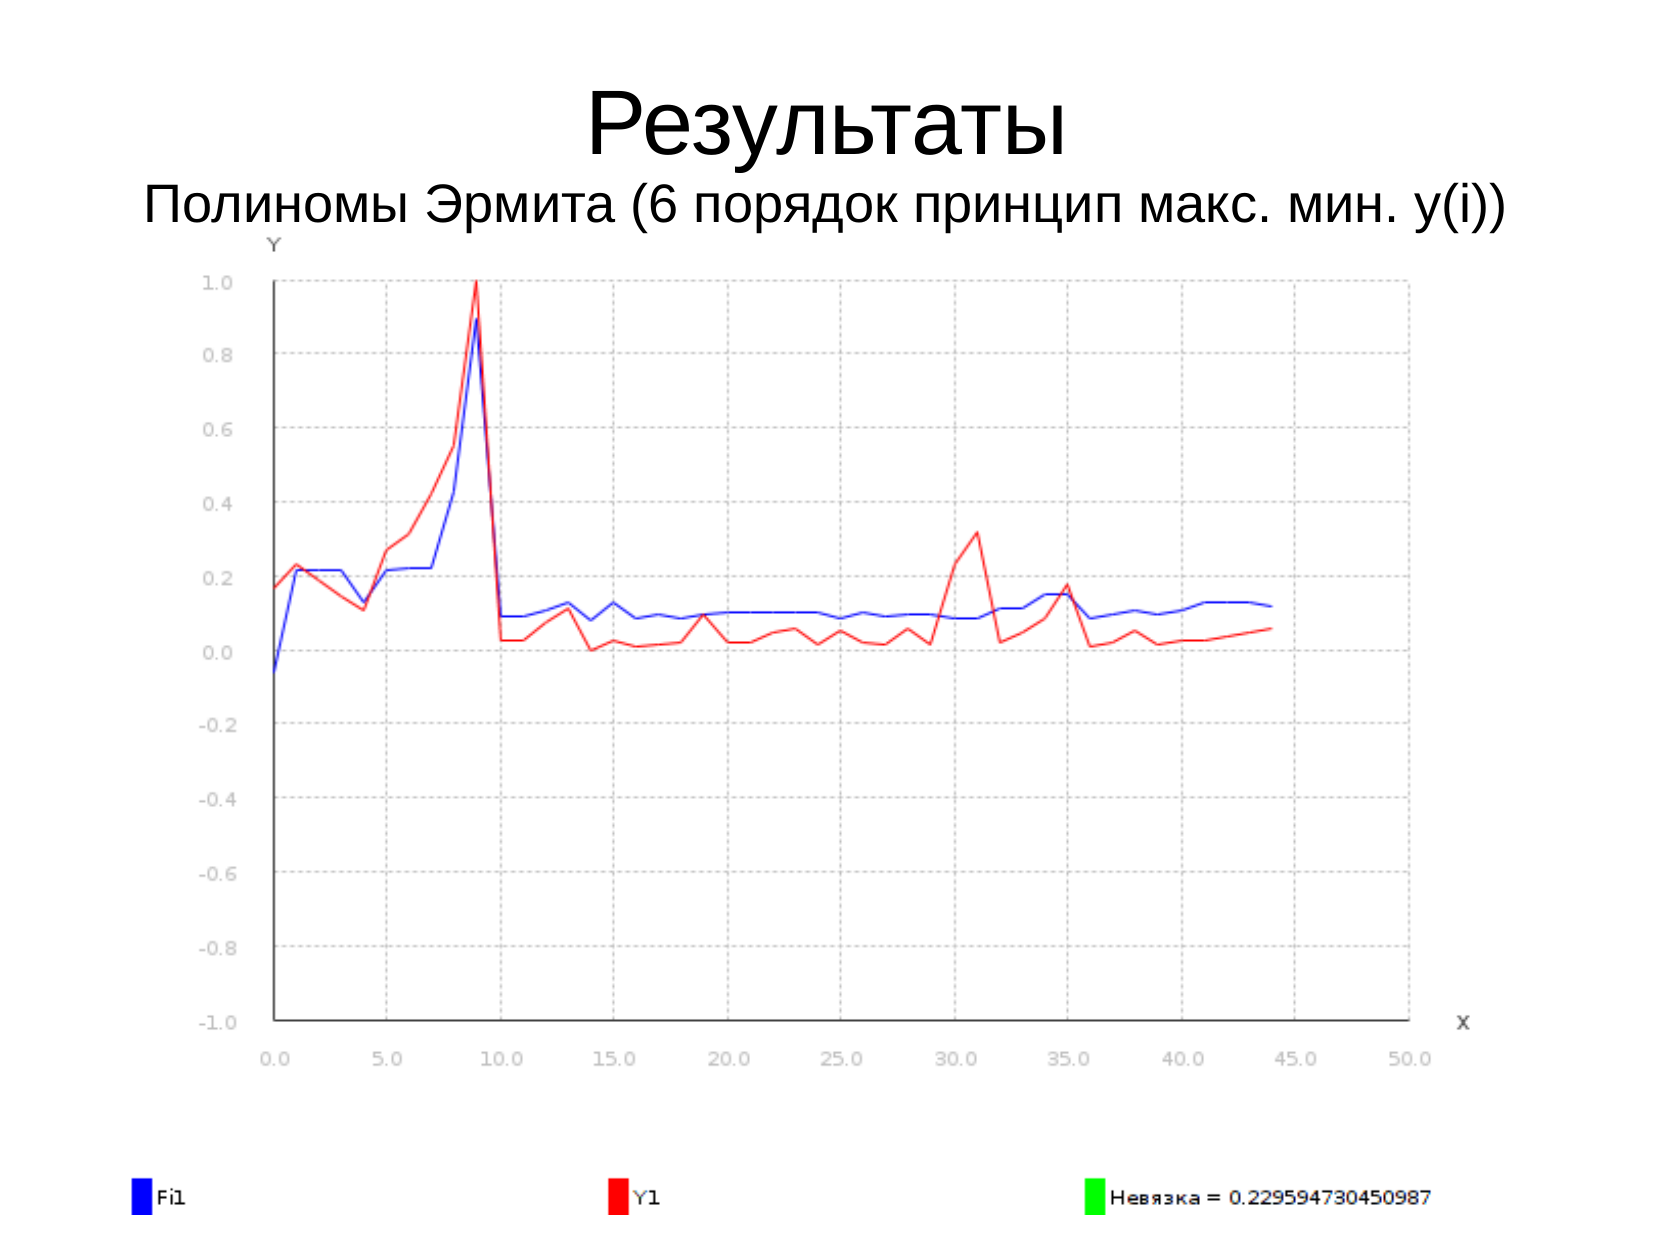

# Результаты Полиномы Эрмита (6 порядок принцип макс. мин. y(i))